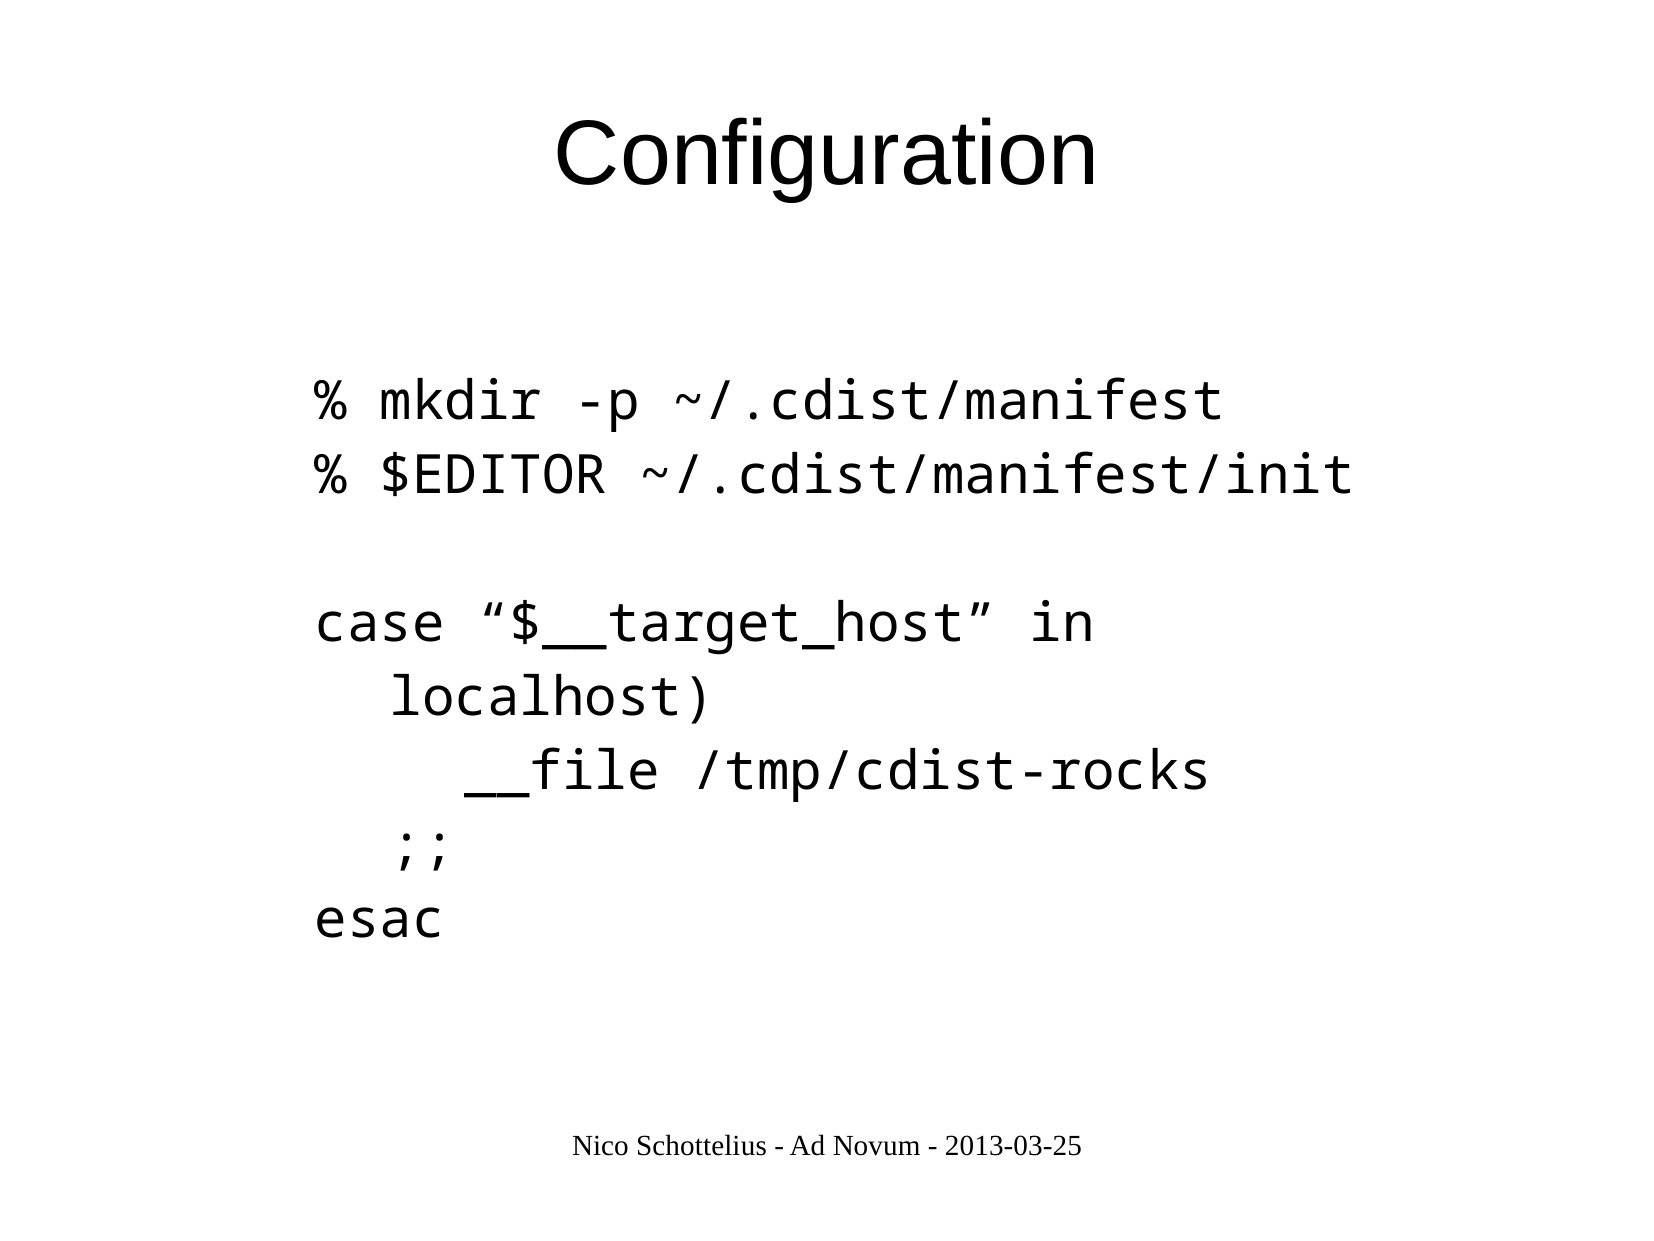

# Configuration
% mkdir -p ~/.cdist/manifest
% $EDITOR ~/.cdist/manifest/init
case “$__target_host” in
	localhost)
		__file /tmp/cdist-rocks
	;;
esac
Nico Schottelius - Ad Novum - 2013-03-25